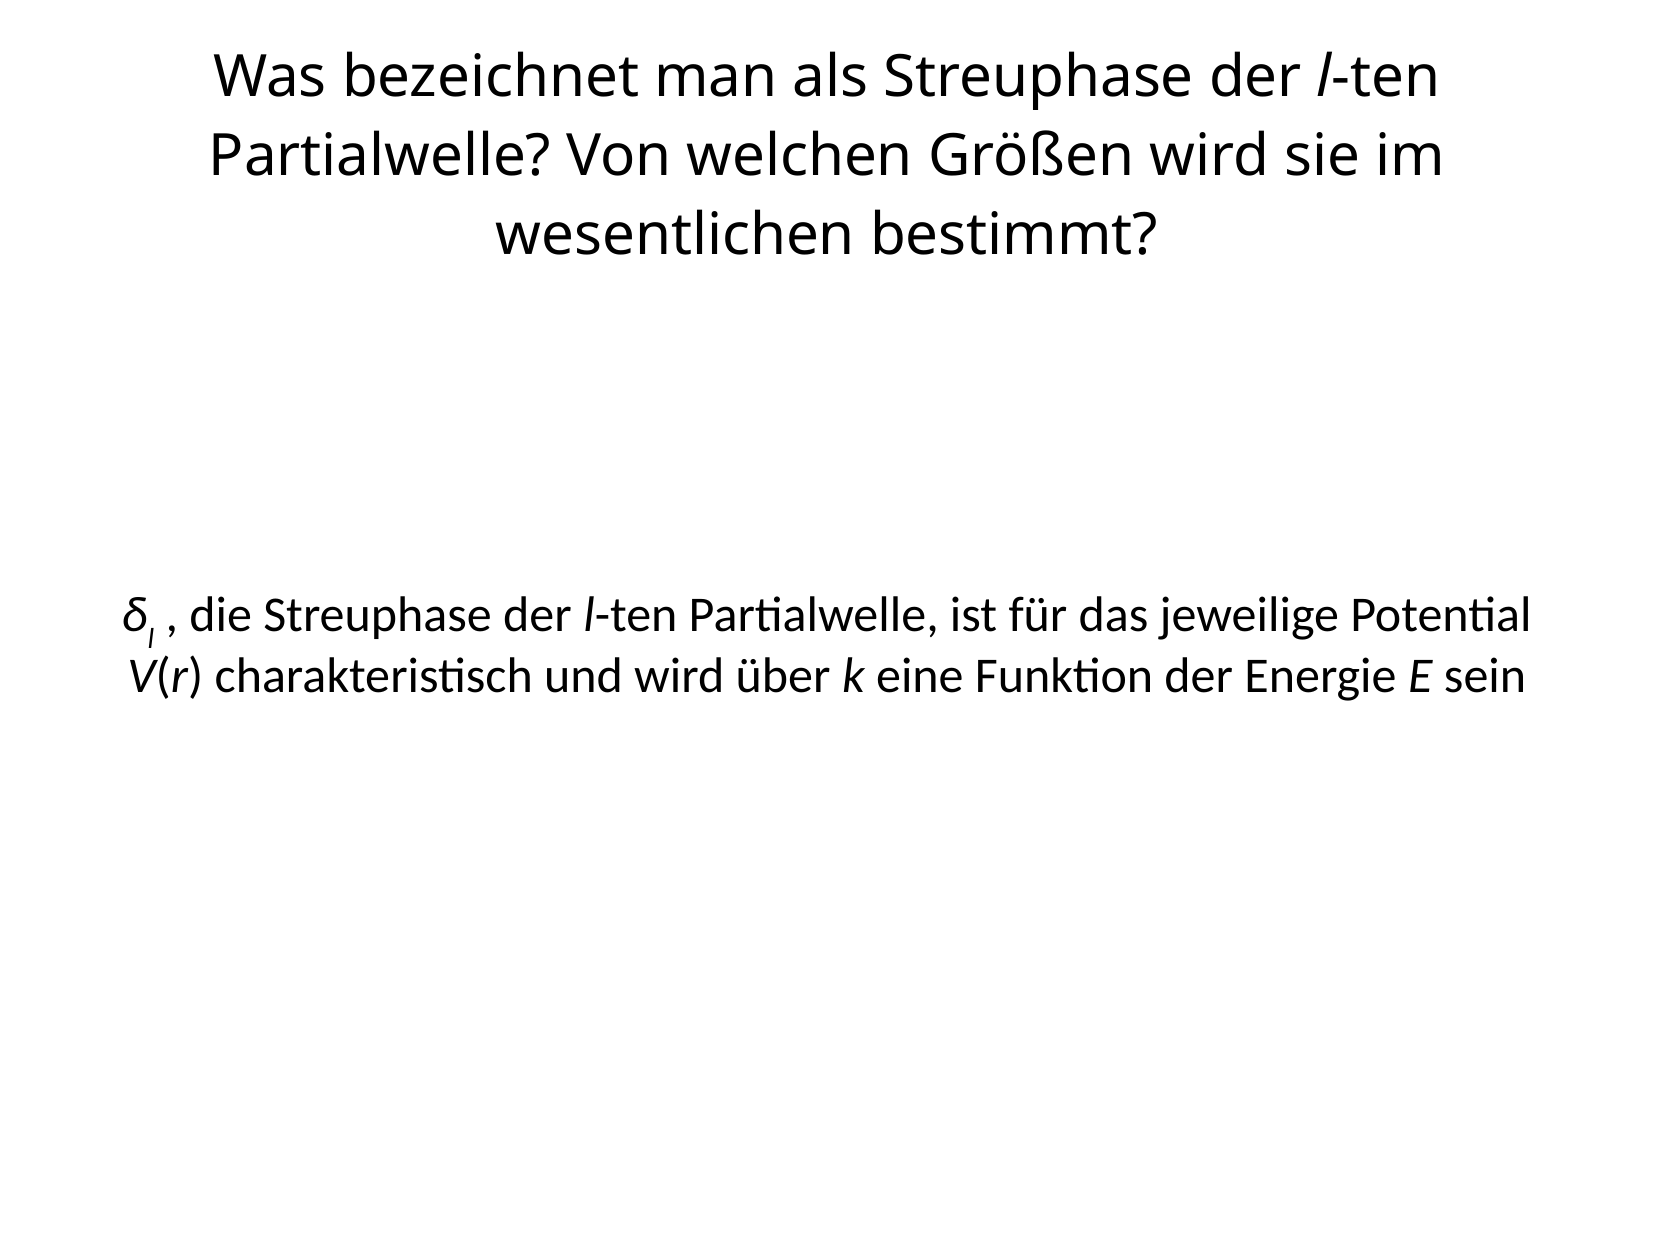

# Was bezeichnet man als Streuphase der l-ten Partialwelle? Von welchen Größen wird sie im wesentlichen bestimmt?
δl , die Streuphase der l-ten Partialwelle, ist für das jeweilige Potential V(r) charakteristisch und wird über k eine Funktion der Energie E sein